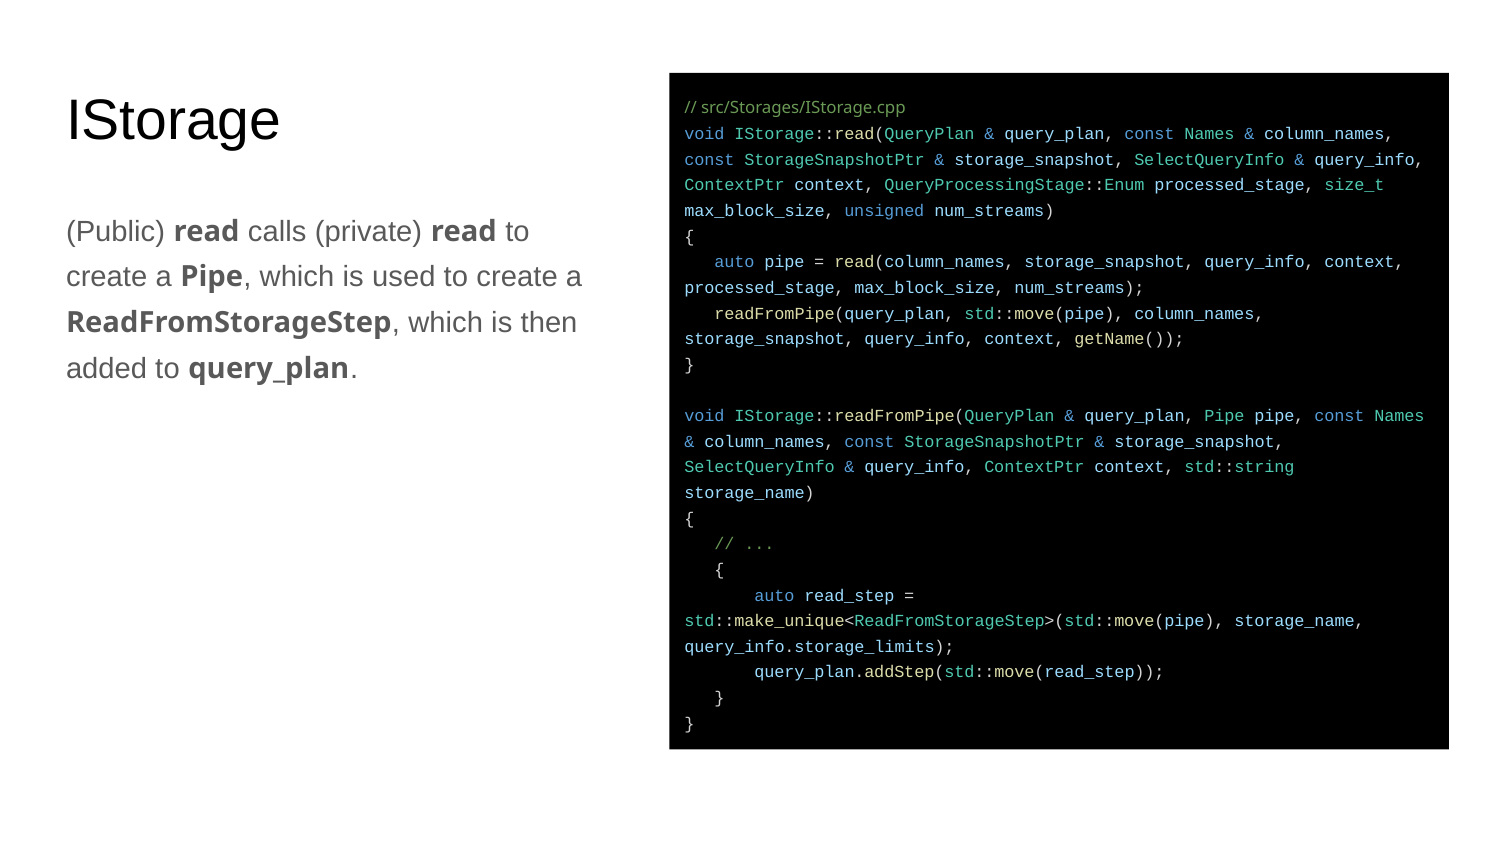

# IStorage
// src/Storages/IStorage.cpp
void IStorage::read(QueryPlan & query_plan, const Names & column_names, const StorageSnapshotPtr & storage_snapshot, SelectQueryInfo & query_info, ContextPtr context, QueryProcessingStage::Enum processed_stage, size_t max_block_size, unsigned num_streams)
{
 auto pipe = read(column_names, storage_snapshot, query_info, context, processed_stage, max_block_size, num_streams);
 readFromPipe(query_plan, std::move(pipe), column_names, storage_snapshot, query_info, context, getName());
}
void IStorage::readFromPipe(QueryPlan & query_plan, Pipe pipe, const Names & column_names, const StorageSnapshotPtr & storage_snapshot, SelectQueryInfo & query_info, ContextPtr context, std::string storage_name)
{
 // ...
 {
 auto read_step = std::make_unique<ReadFromStorageStep>(std::move(pipe), storage_name, query_info.storage_limits);
 query_plan.addStep(std::move(read_step));
 }
}
(Public) read calls (private) read to create a Pipe, which is used to create a ReadFromStorageStep, which is then added to query_plan.